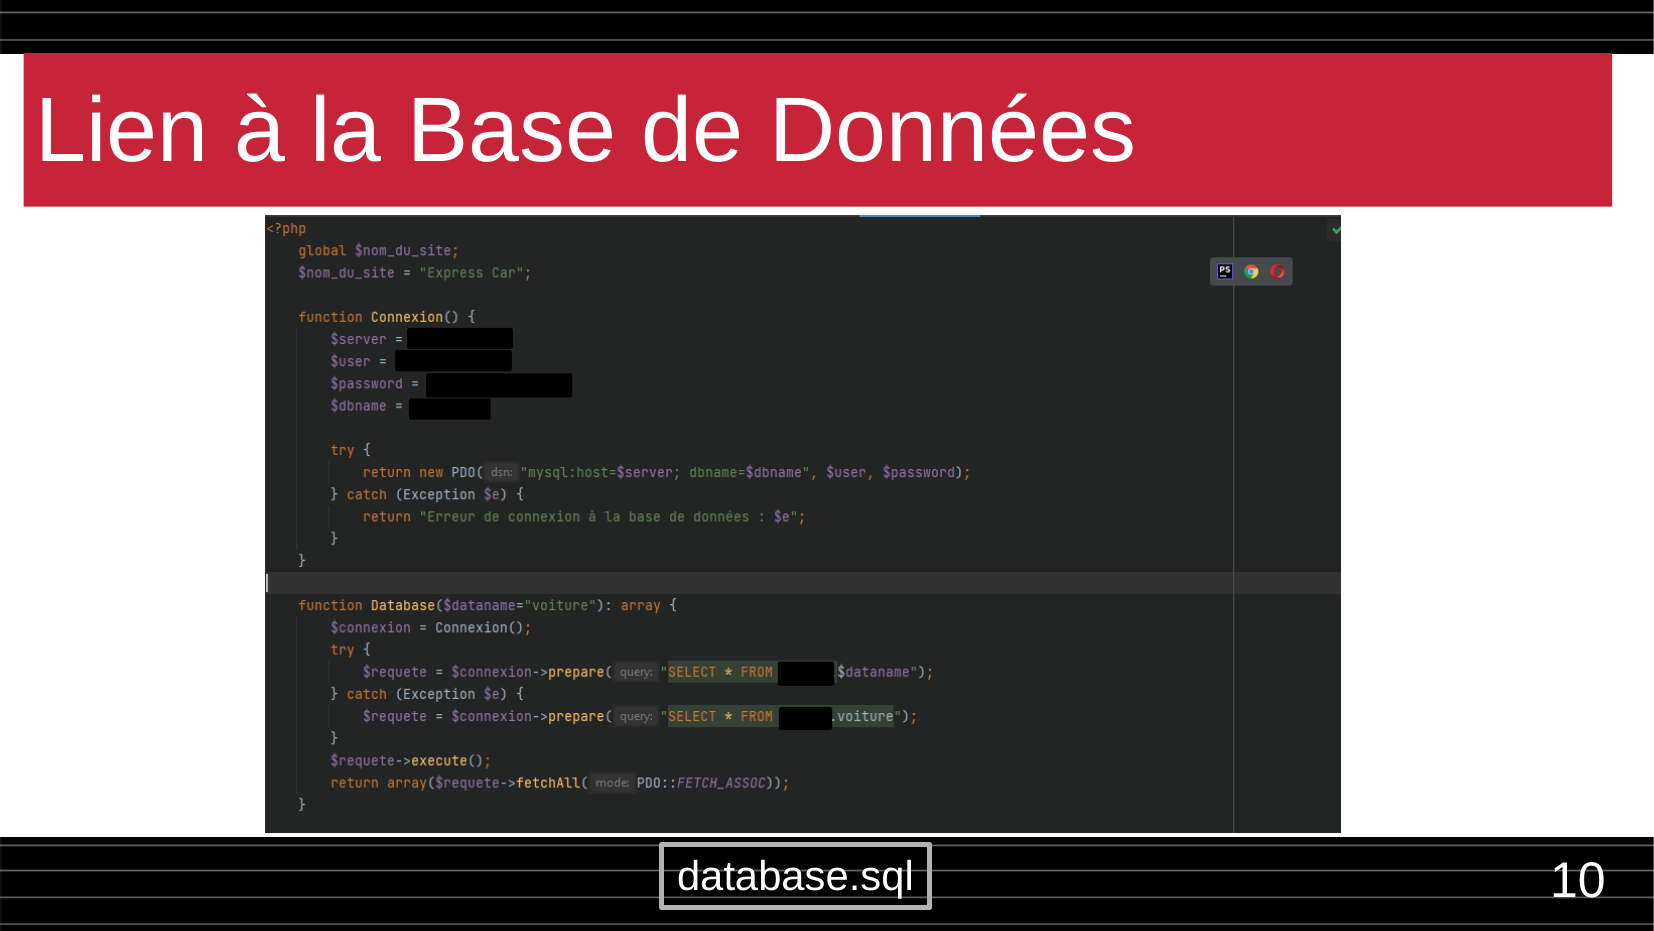

# Lien à la Base de Données
fonction.php
database.sql
10